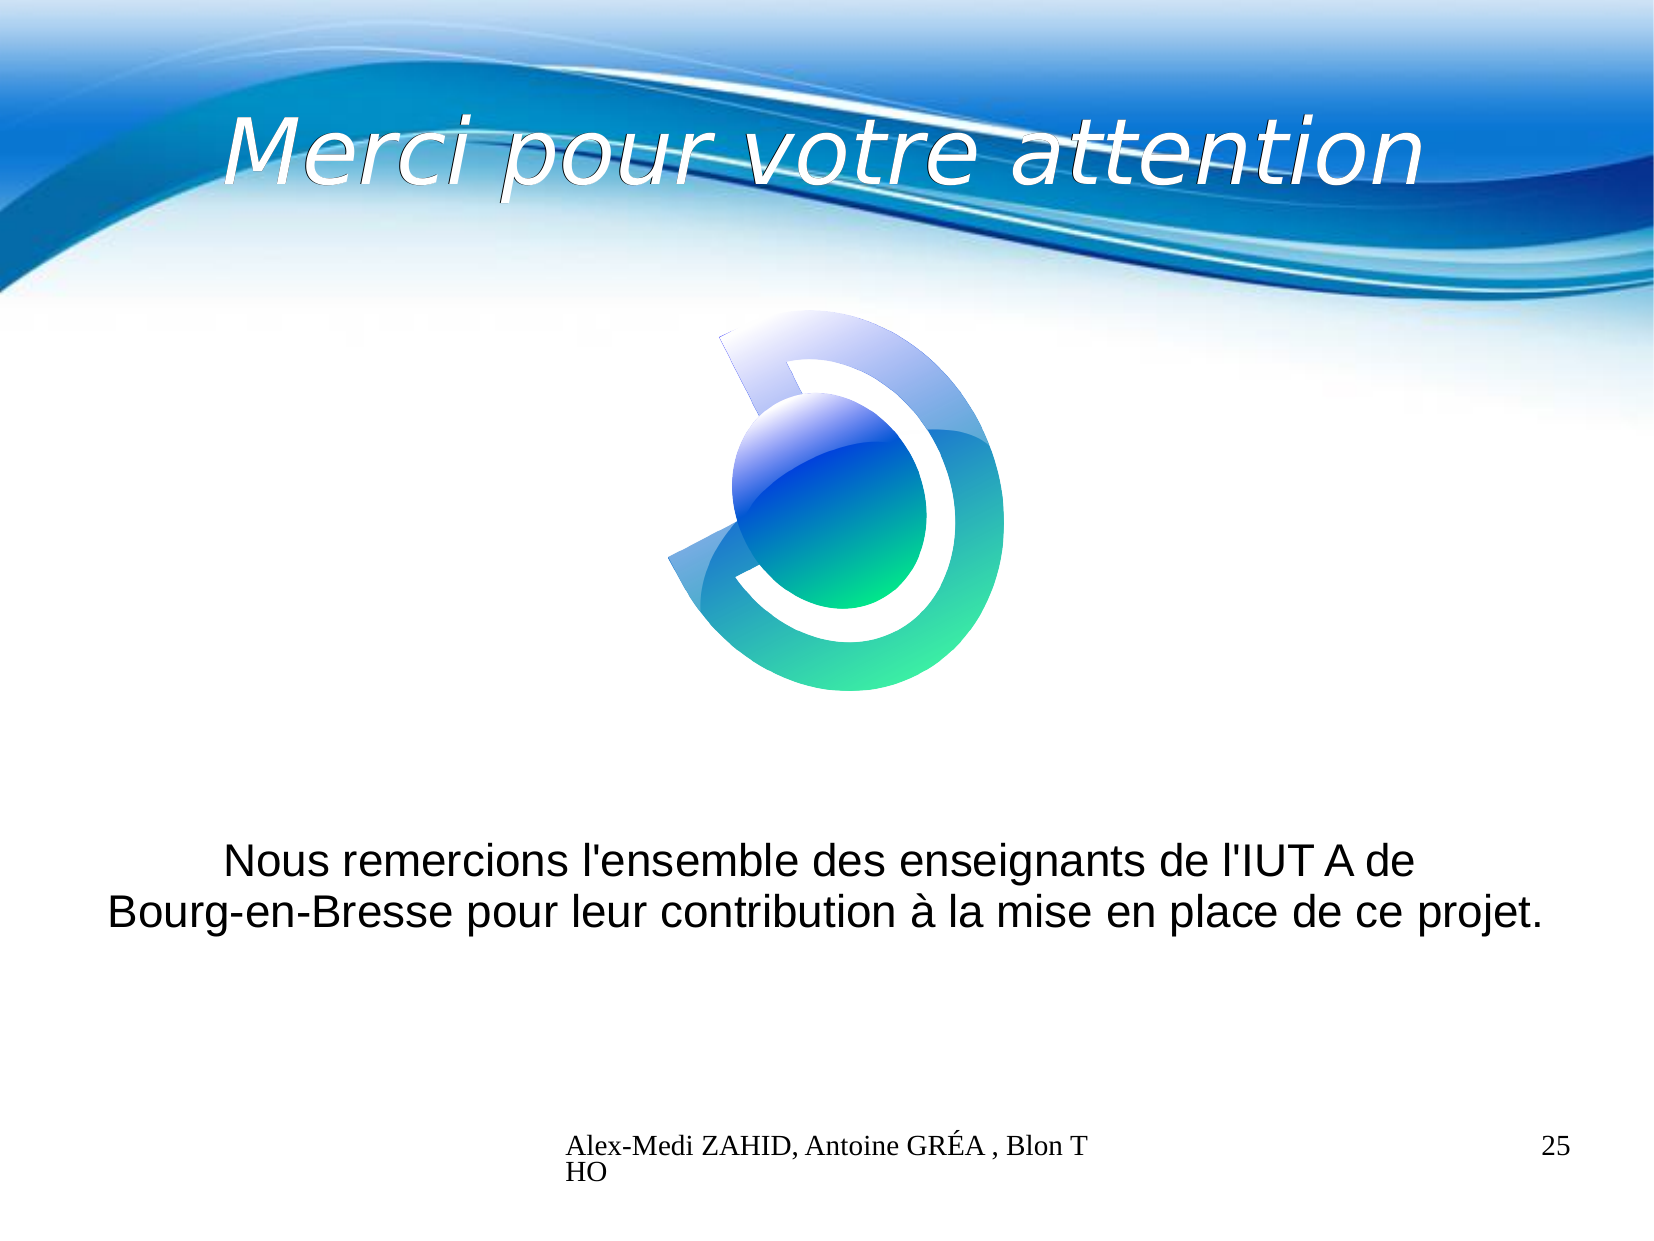

# Merci pour votre attention
Nous remercions l'ensemble des enseignants de l'IUT A de
Bourg-en-Bresse pour leur contribution à la mise en place de ce projet.
Alex-Medi ZAHID, Antoine GRÉA , Blon THO
25